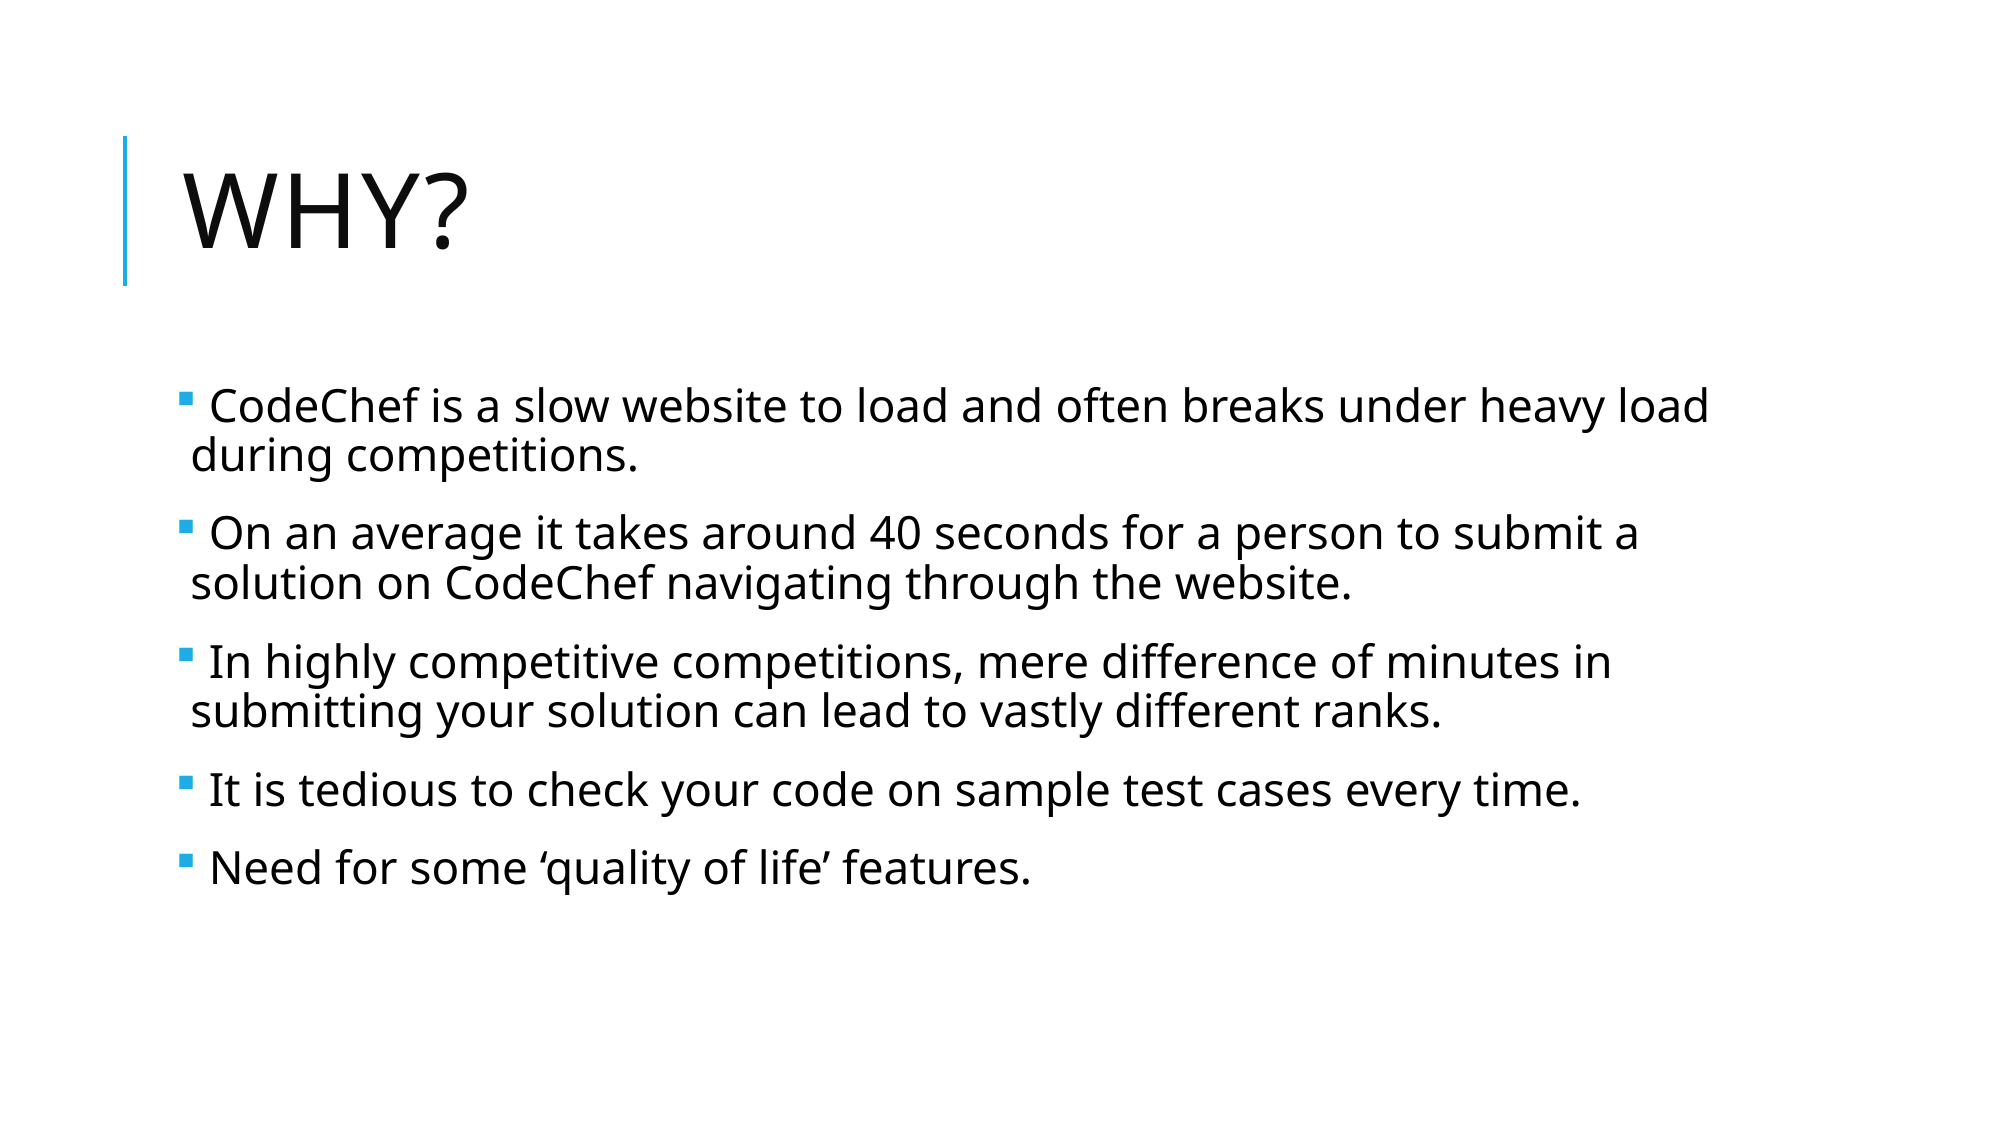

# Why?
 CodeChef is a slow website to load and often breaks under heavy load during competitions.
 On an average it takes around 40 seconds for a person to submit a solution on CodeChef navigating through the website.
 In highly competitive competitions, mere difference of minutes in submitting your solution can lead to vastly different ranks.
 It is tedious to check your code on sample test cases every time.
 Need for some ‘quality of life’ features.